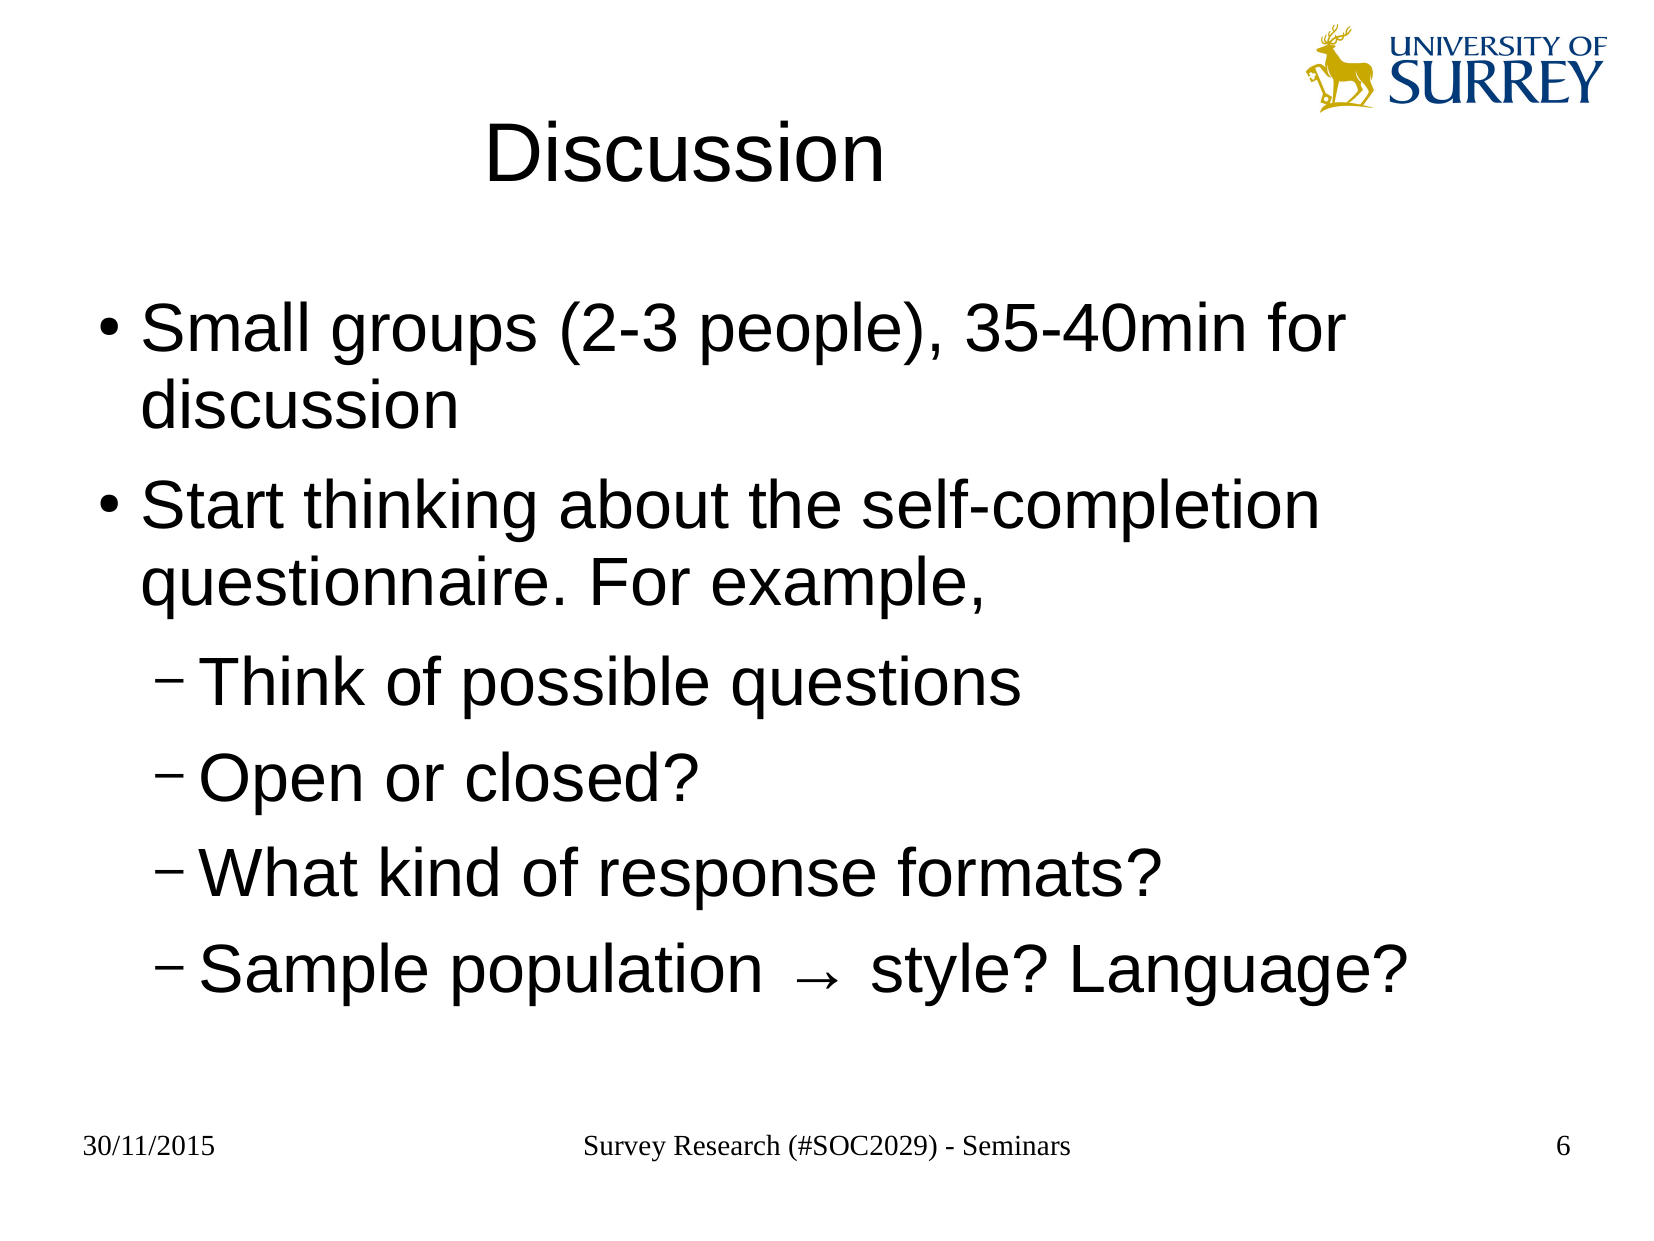

# Discussion
Small groups (2-3 people), 35-40min for discussion
Start thinking about the self-completion questionnaire. For example,
Think of possible questions
Open or closed?
What kind of response formats?
Sample population → style? Language?
05/10/2015
6